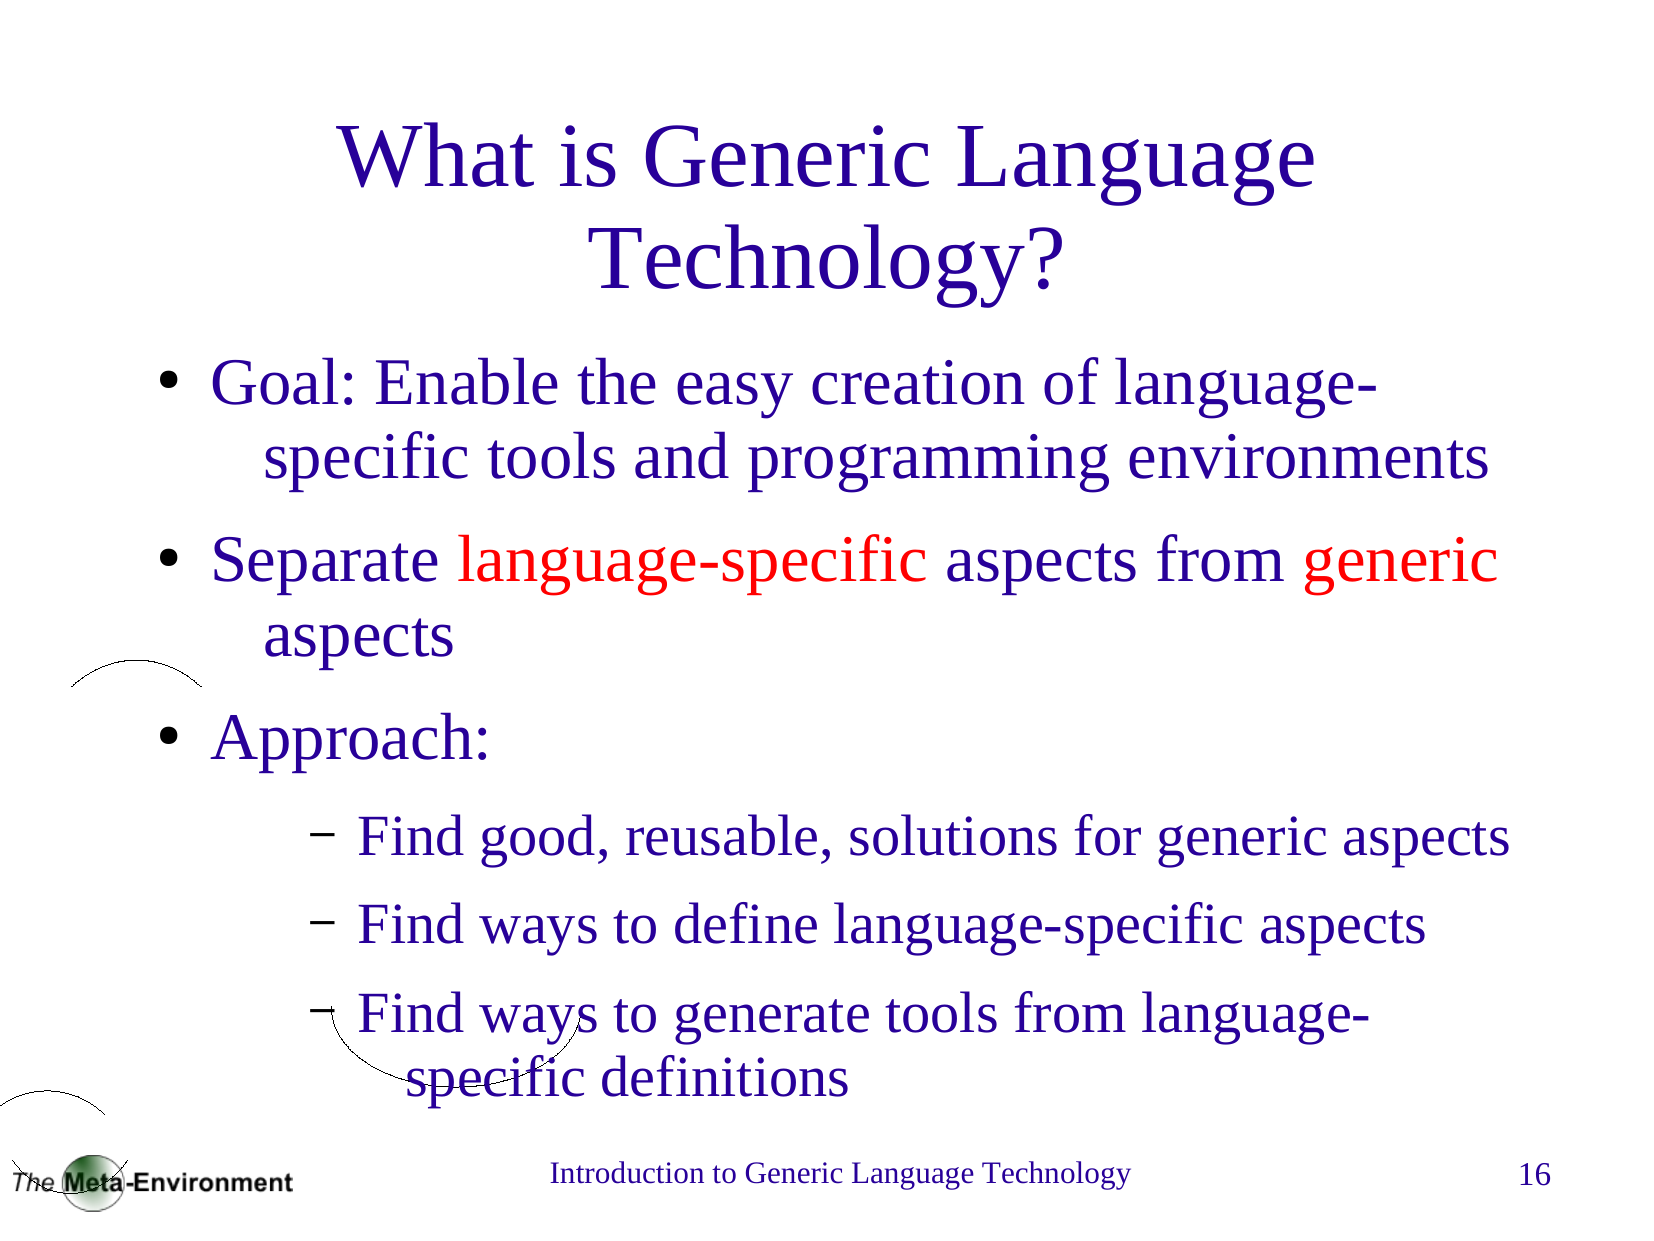

# What is Generic Language Technology?
Goal: Enable the easy creation of language-specific tools and programming environments
Separate language-specific aspects from generic aspects
Approach:
Find good, reusable, solutions for generic aspects
Find ways to define language-specific aspects
Find ways to generate tools from language-specific definitions